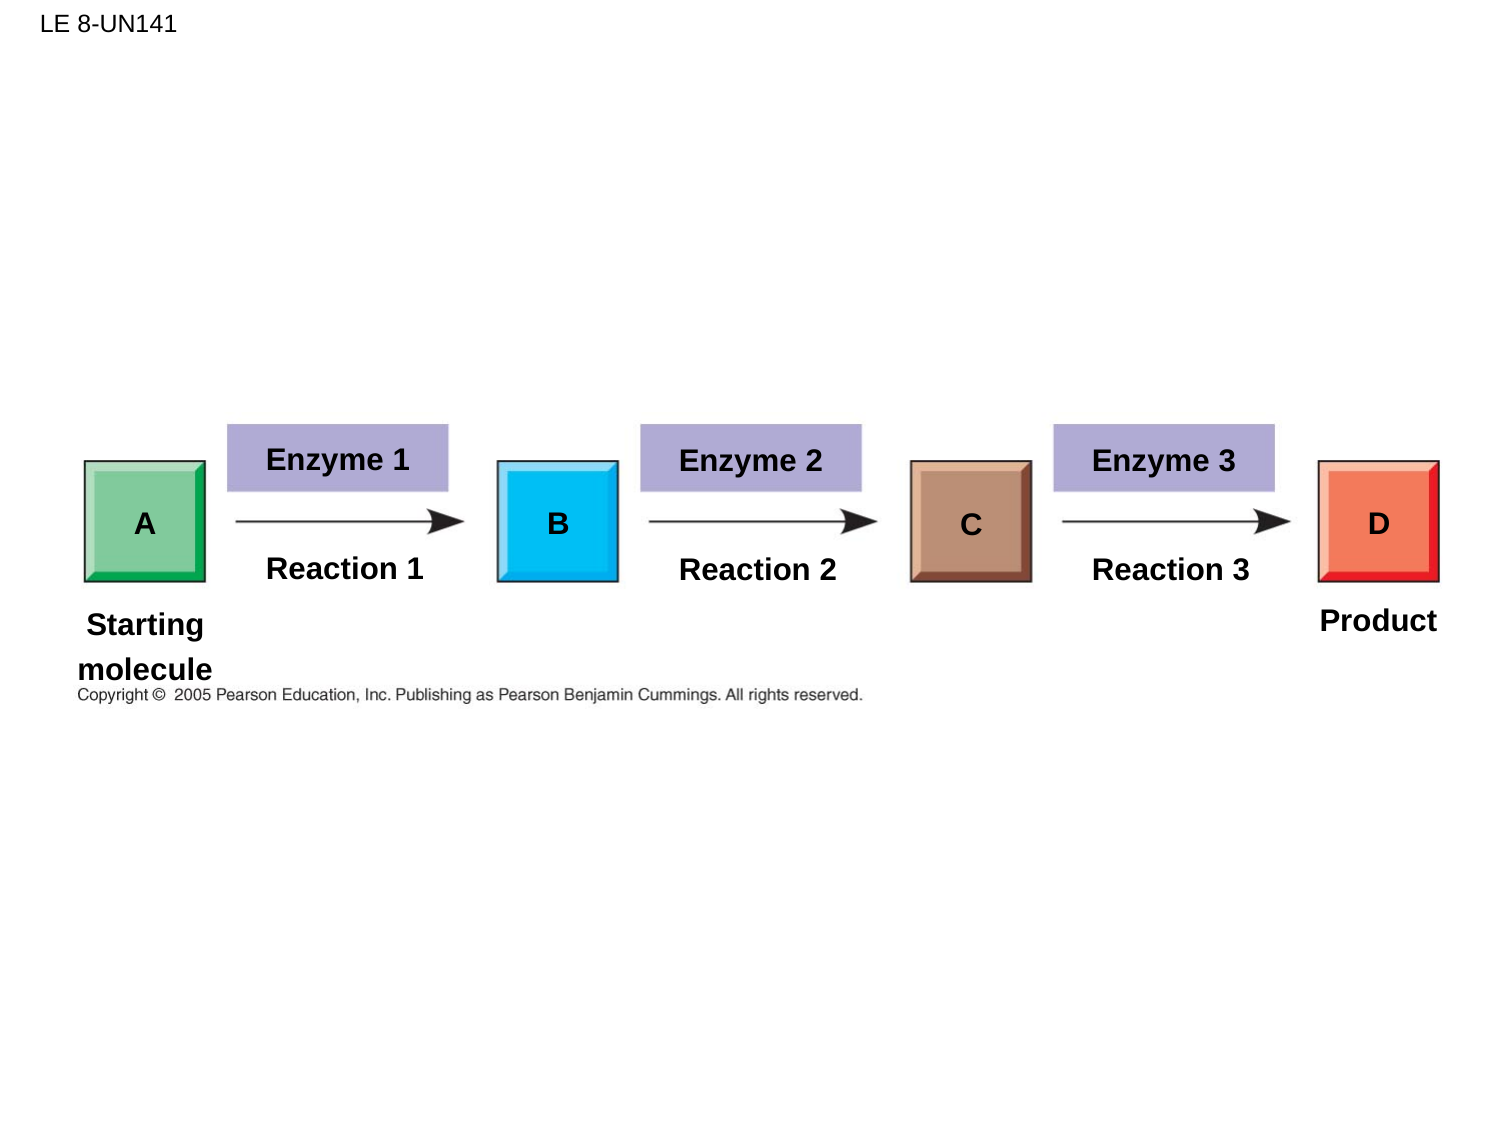

# LE 8-UN141
Enzyme 1
Enzyme 2
Enzyme 3
A
B
D
C
Reaction 1
Reaction 2
Reaction 3
Starting
molecule
Product